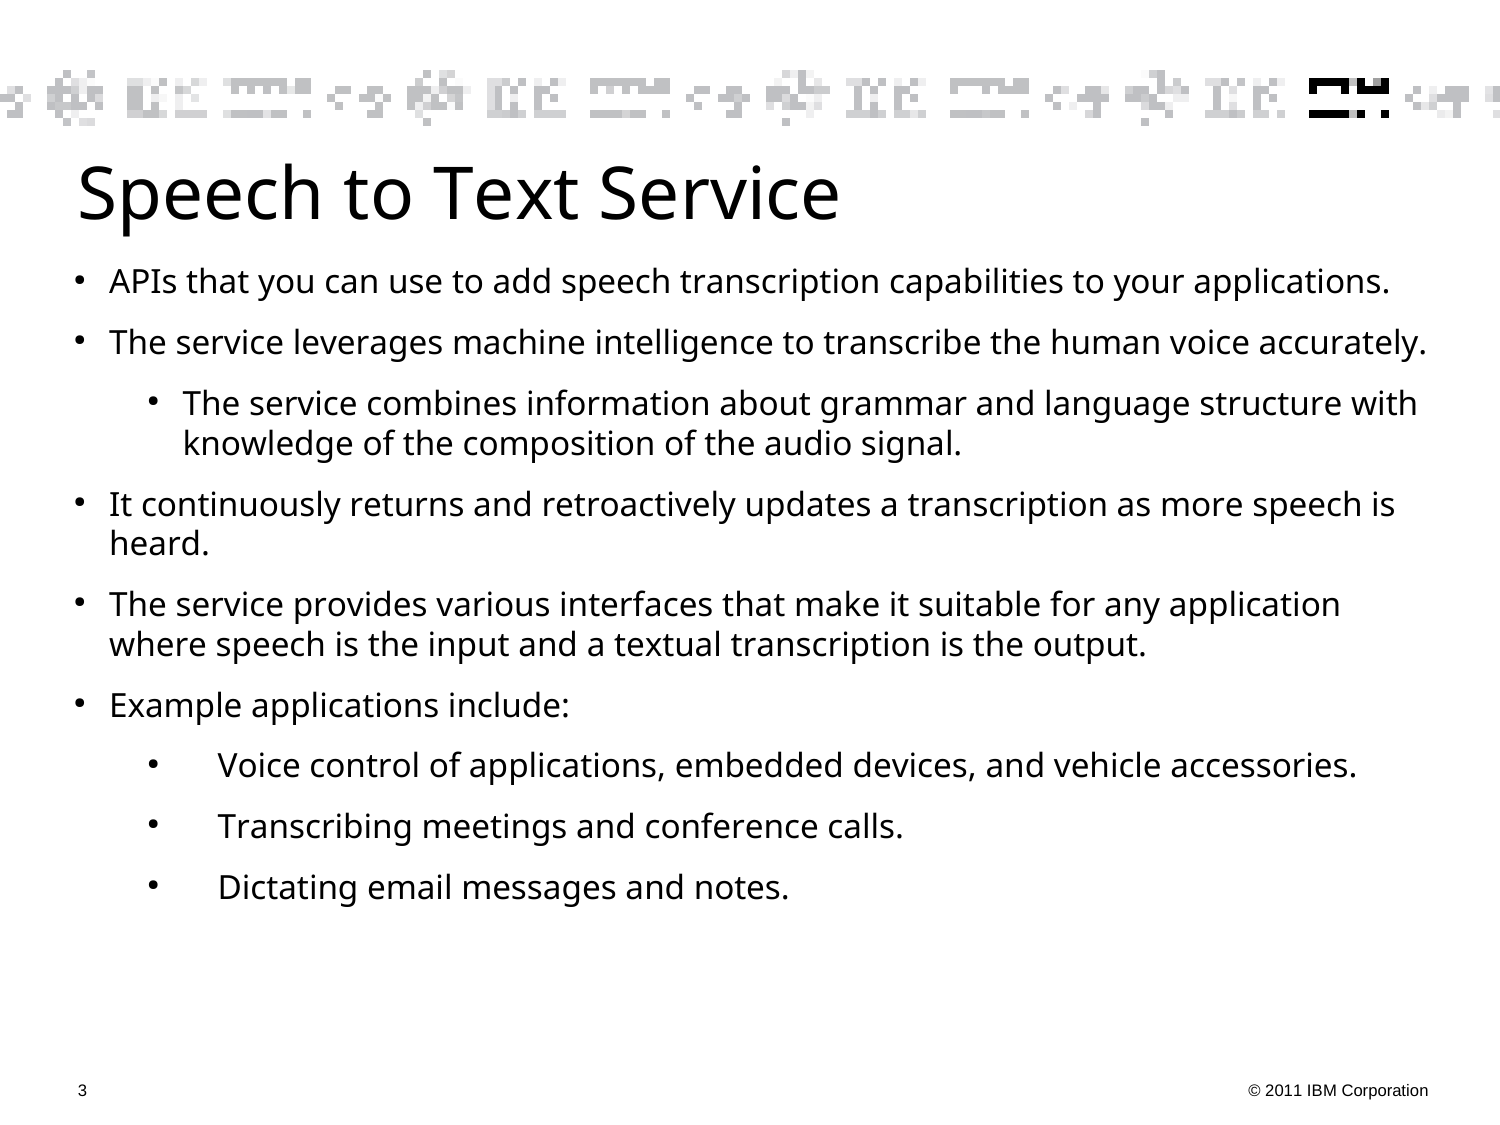

# Speech to Text Service
APIs that you can use to add speech transcription capabilities to your applications.
The service leverages machine intelligence to transcribe the human voice accurately.
The service combines information about grammar and language structure with knowledge of the composition of the audio signal.
It continuously returns and retroactively updates a transcription as more speech is heard.
The service provides various interfaces that make it suitable for any application where speech is the input and a textual transcription is the output.
Example applications include:
 Voice control of applications, embedded devices, and vehicle accessories.
 Transcribing meetings and conference calls.
 Dictating email messages and notes.
3